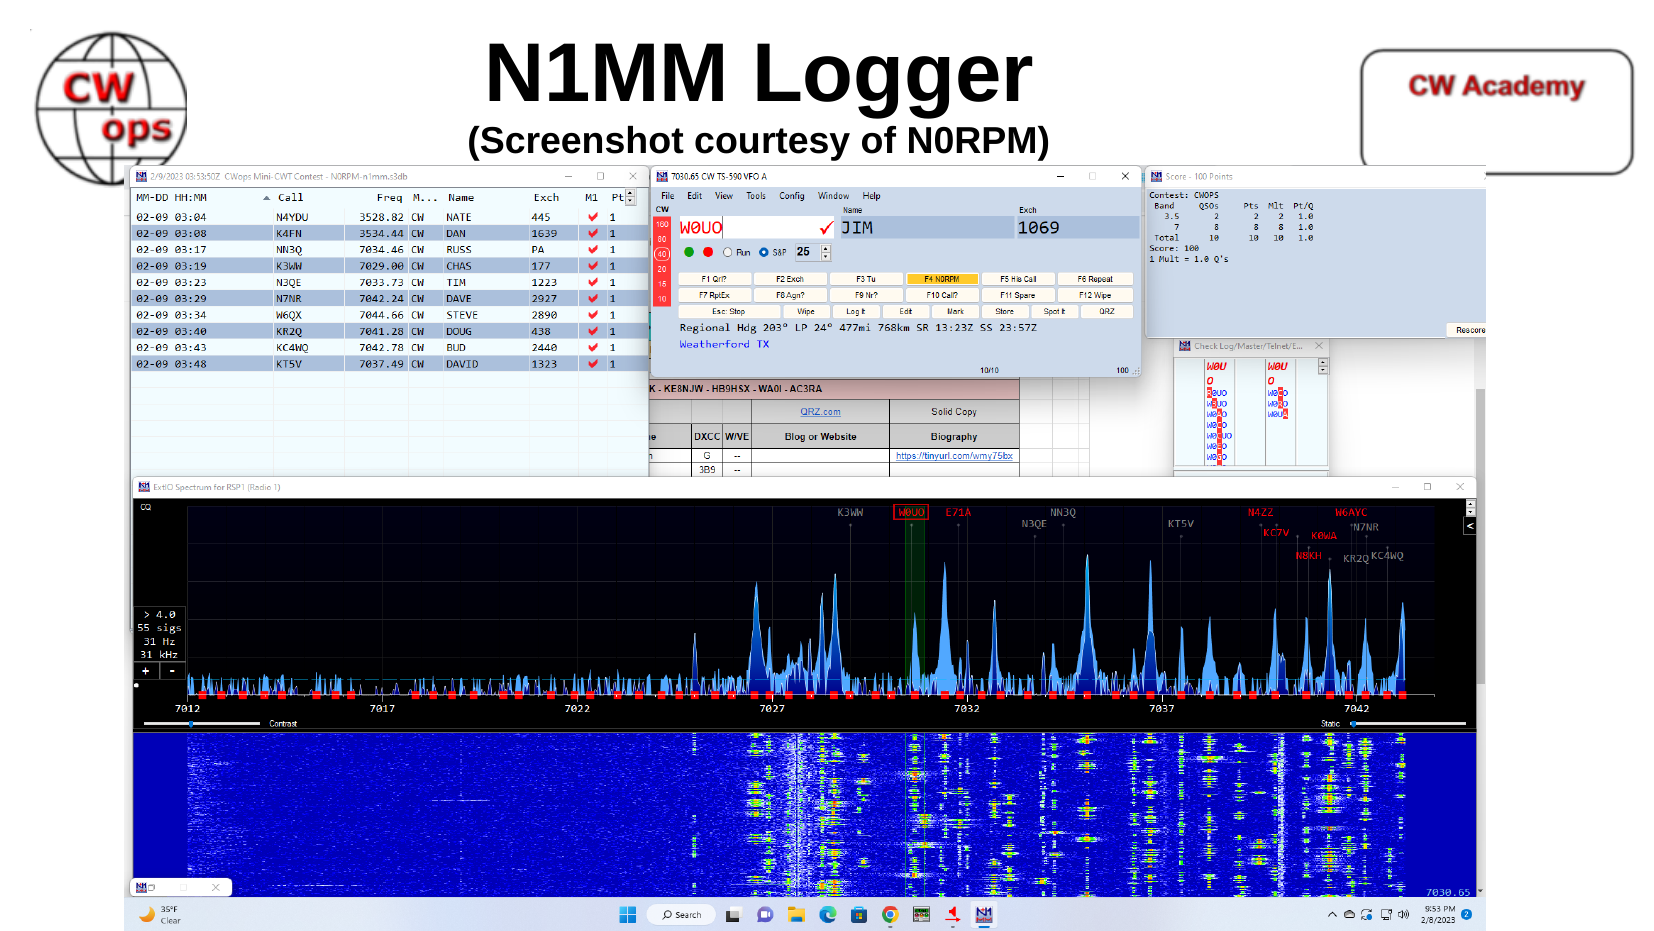

# N1MM Logger (Screenshot courtesy of N0RPM)